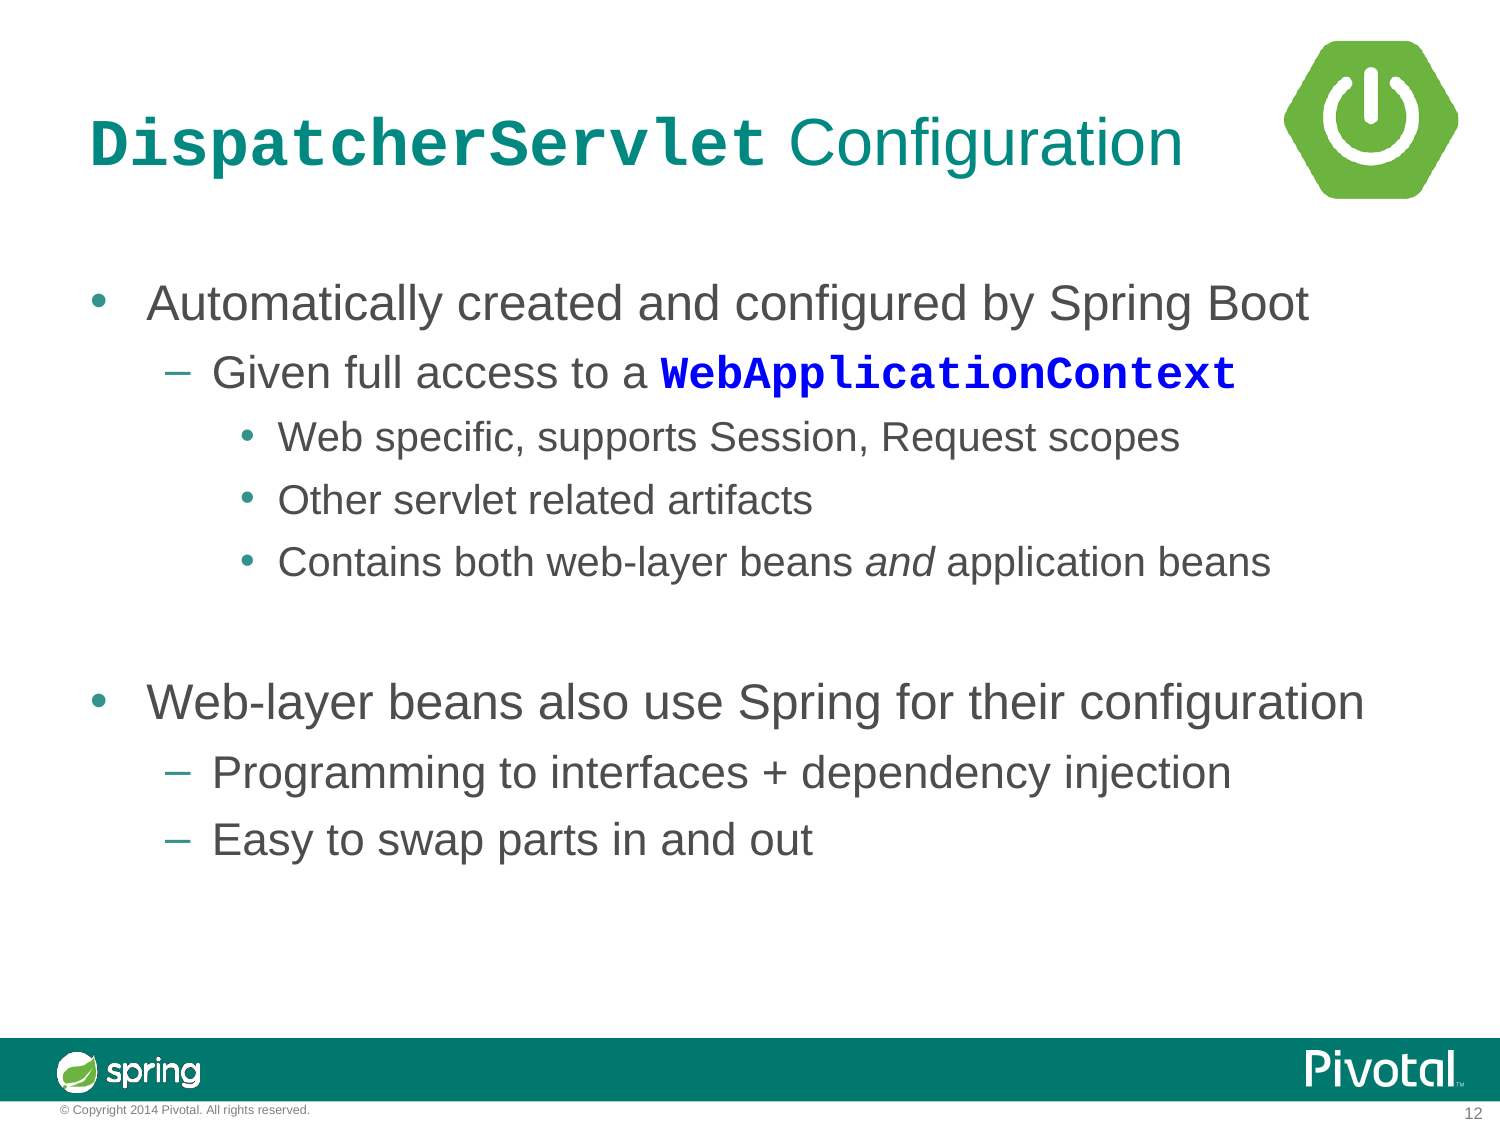

# DispatcherServlet Configuration
Automatically created and configured by Spring Boot
Given full access to a WebApplicationContext
Web specific, supports Session, Request scopes
Other servlet related artifacts
Contains both web-layer beans and application beans
Web-layer beans also use Spring for their configuration
Programming to interfaces + dependency injection
Easy to swap parts in and out